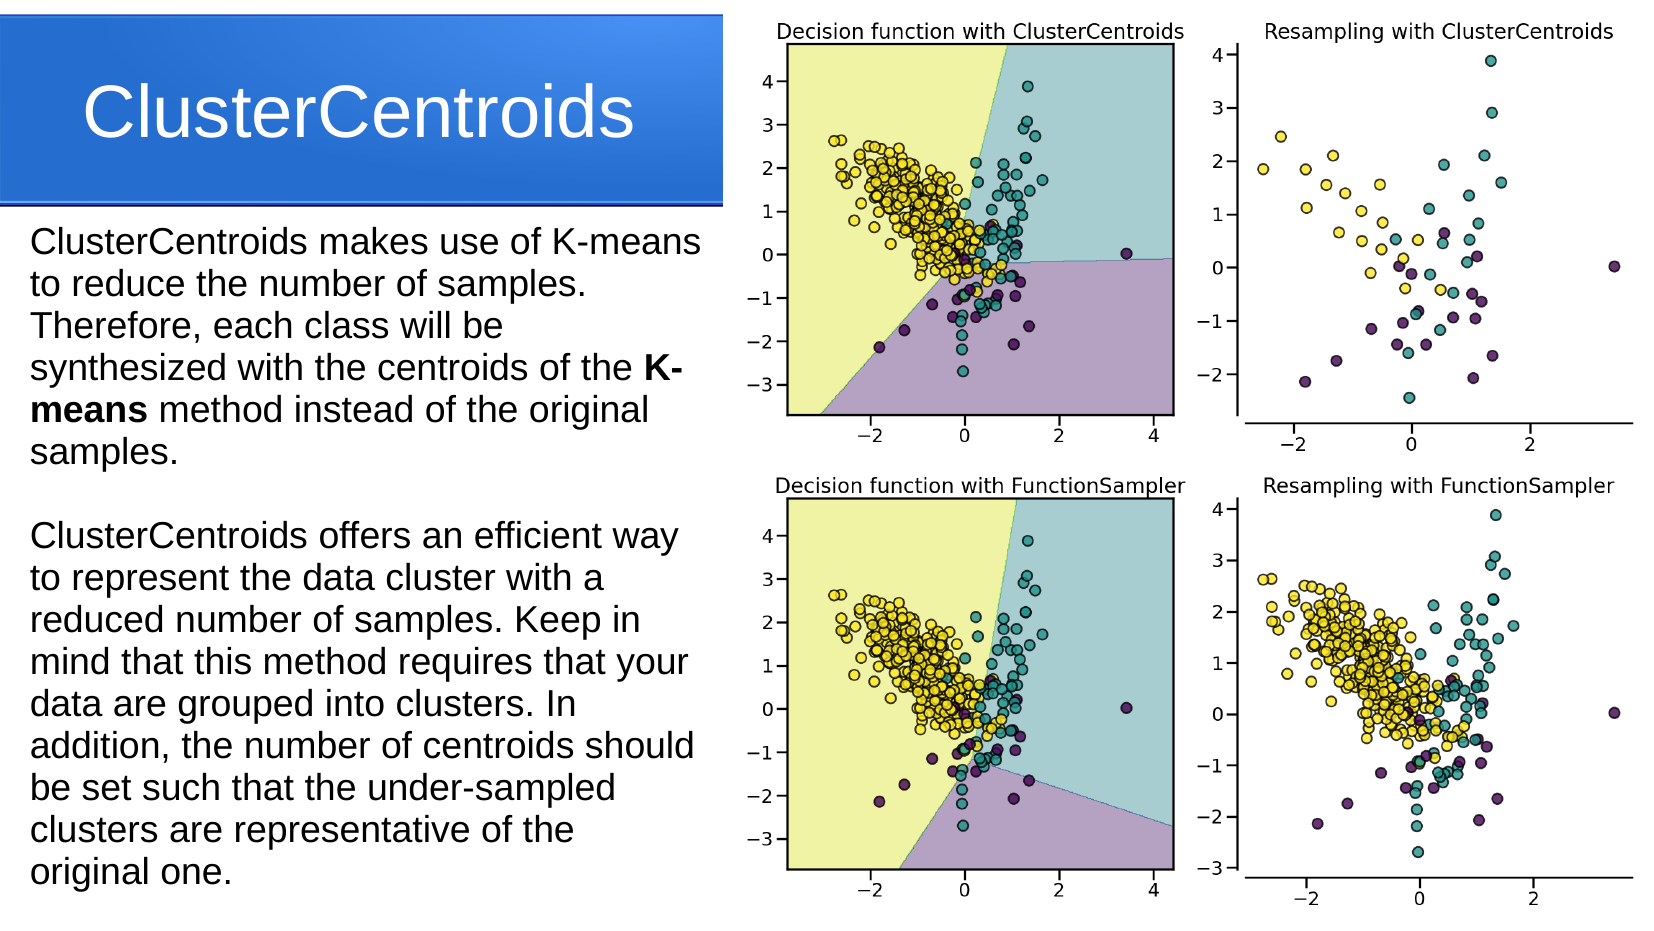

# ClusterCentroids
ClusterCentroids makes use of K-means to reduce the number of samples. Therefore, each class will be synthesized with the centroids of the K-means method instead of the original samples.
ClusterCentroids offers an efficient way to represent the data cluster with a reduced number of samples. Keep in mind that this method requires that your data are grouped into clusters. In addition, the number of centroids should be set such that the under-sampled clusters are representative of the original one.